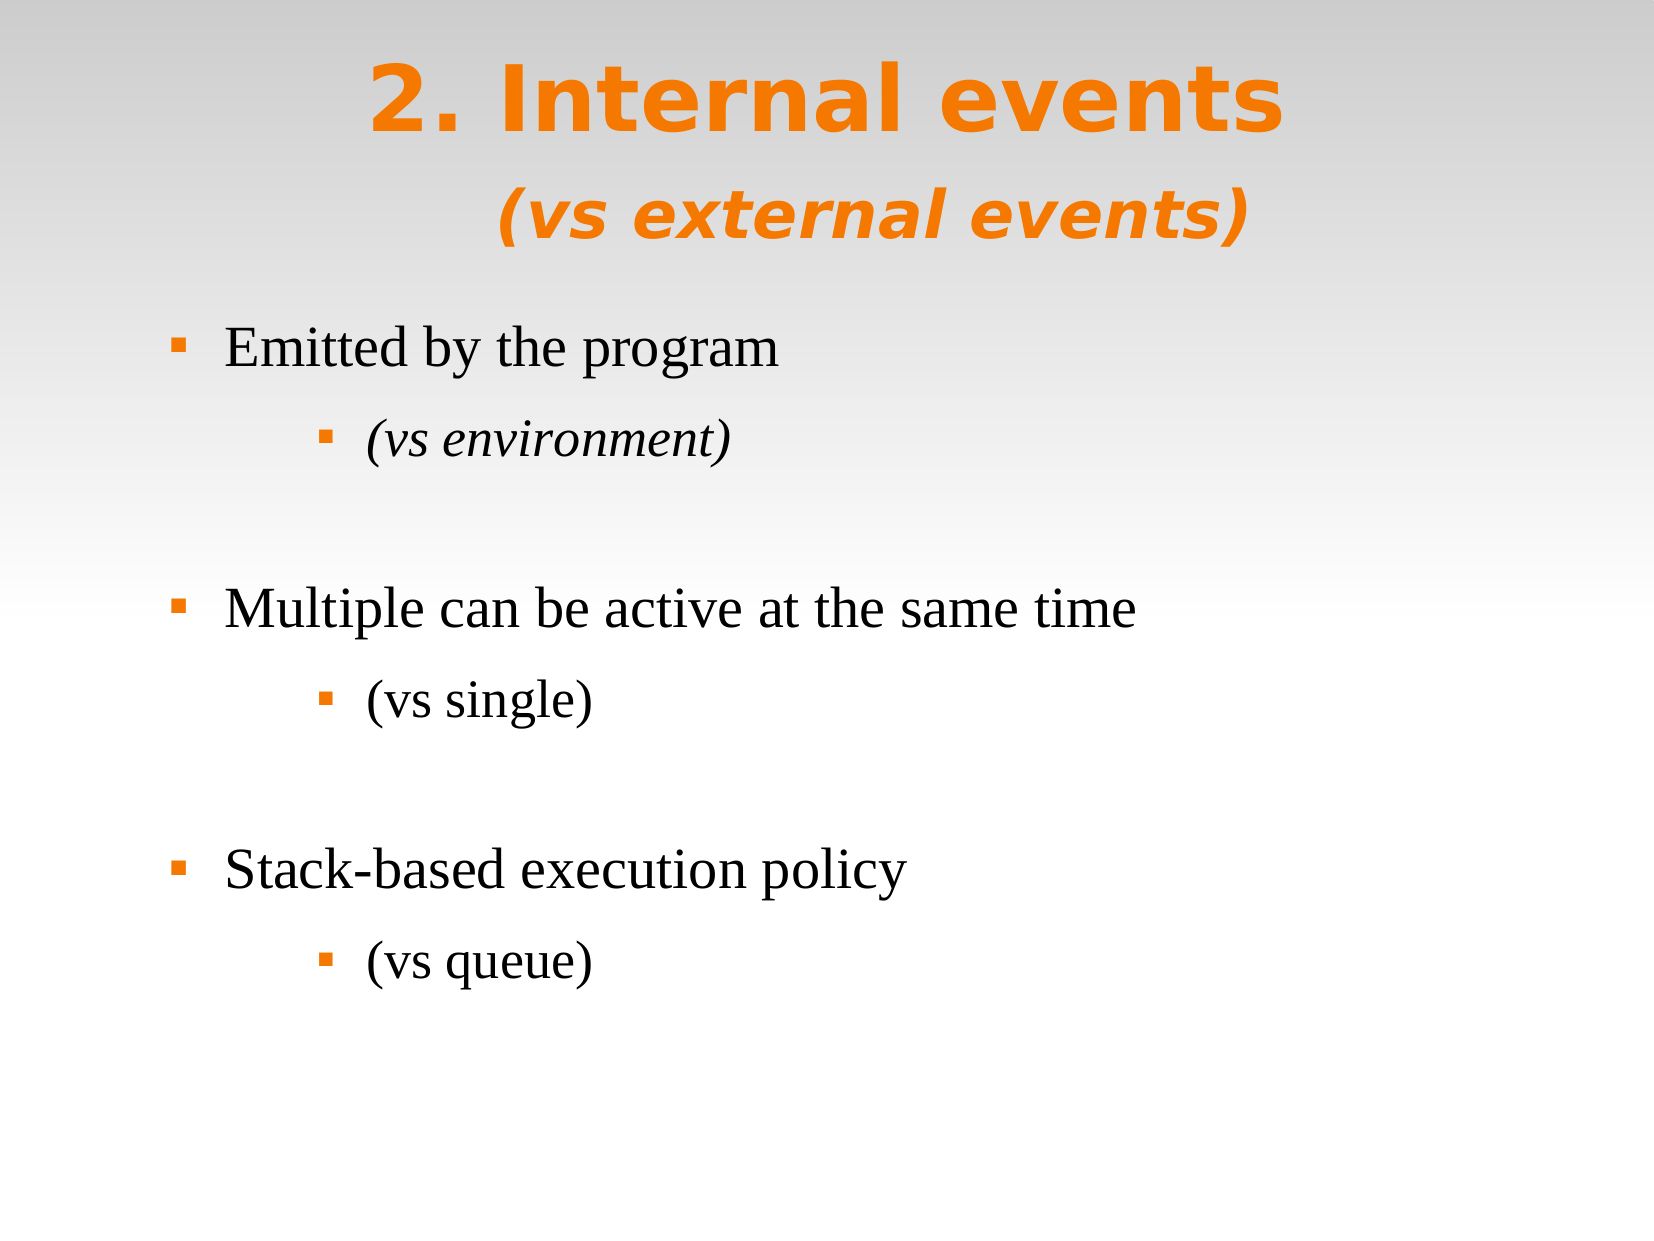

# 2. Internal events (vs external events)
Emitted by the program
(vs environment)
Multiple can be active at the same time
(vs single)
Stack-based execution policy
(vs queue)